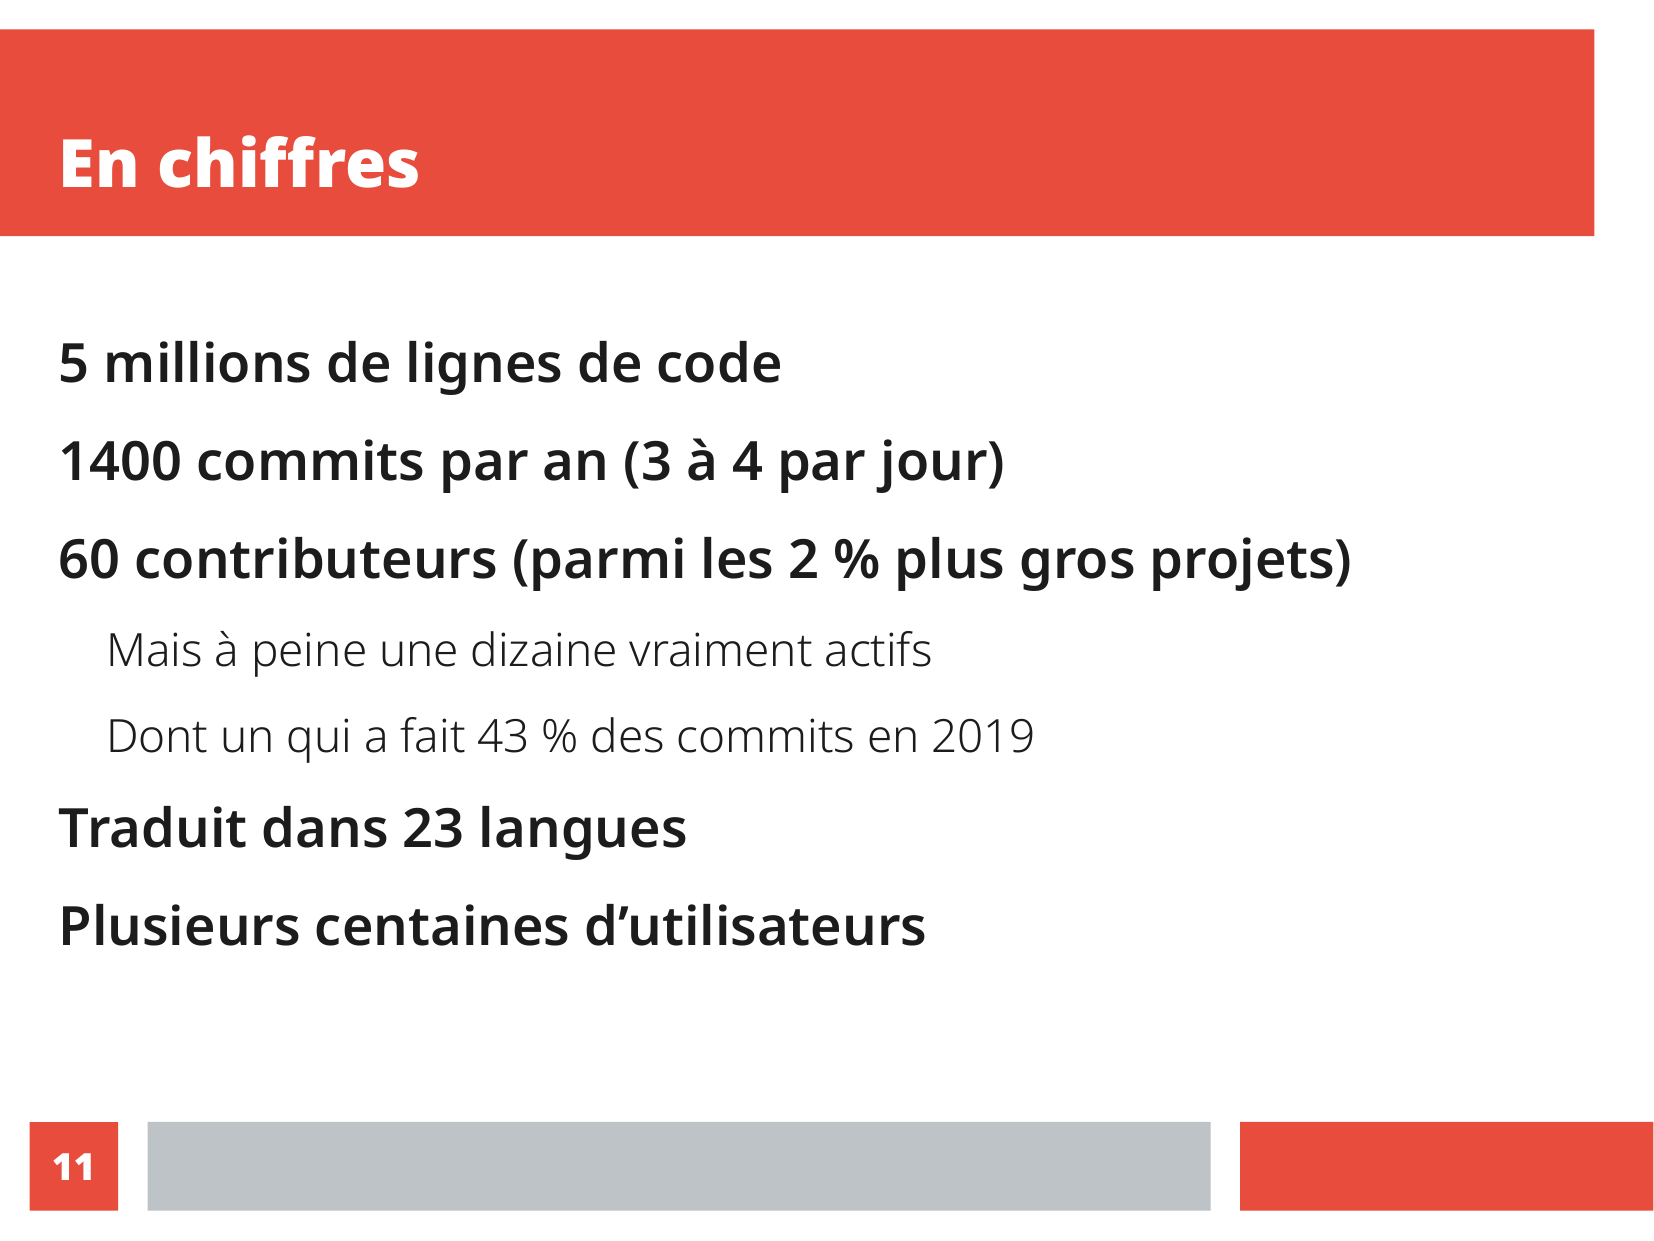

# En chiffres
5 millions de lignes de code
1400 commits par an (3 à 4 par jour)
60 contributeurs (parmi les 2 % plus gros projets)
Mais à peine une dizaine vraiment actifs
Dont un qui a fait 43 % des commits en 2019
Traduit dans 23 langues
Plusieurs centaines d’utilisateurs
11